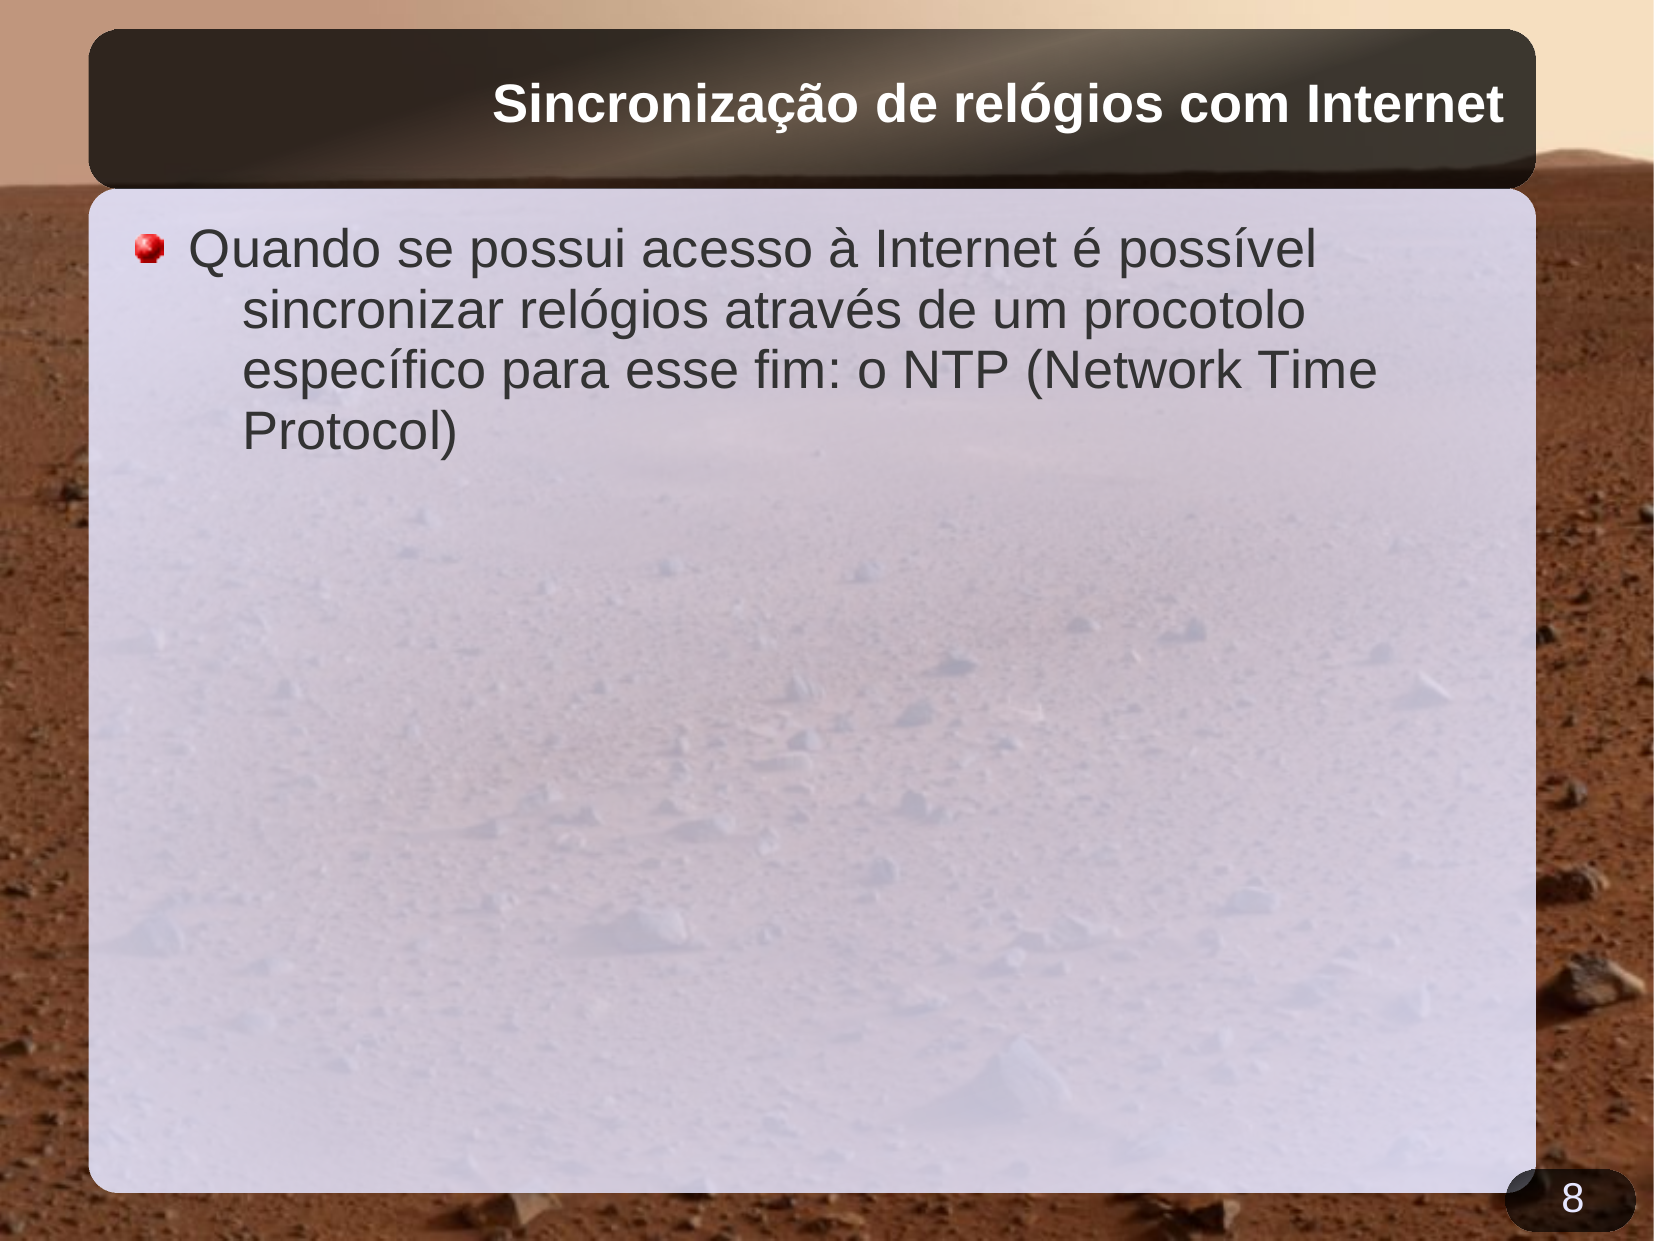

# Sincronização de relógios com Internet
Quando se possui acesso à Internet é possível sincronizar relógios através de um procotolo específico para esse fim: o NTP (Network Time Protocol)